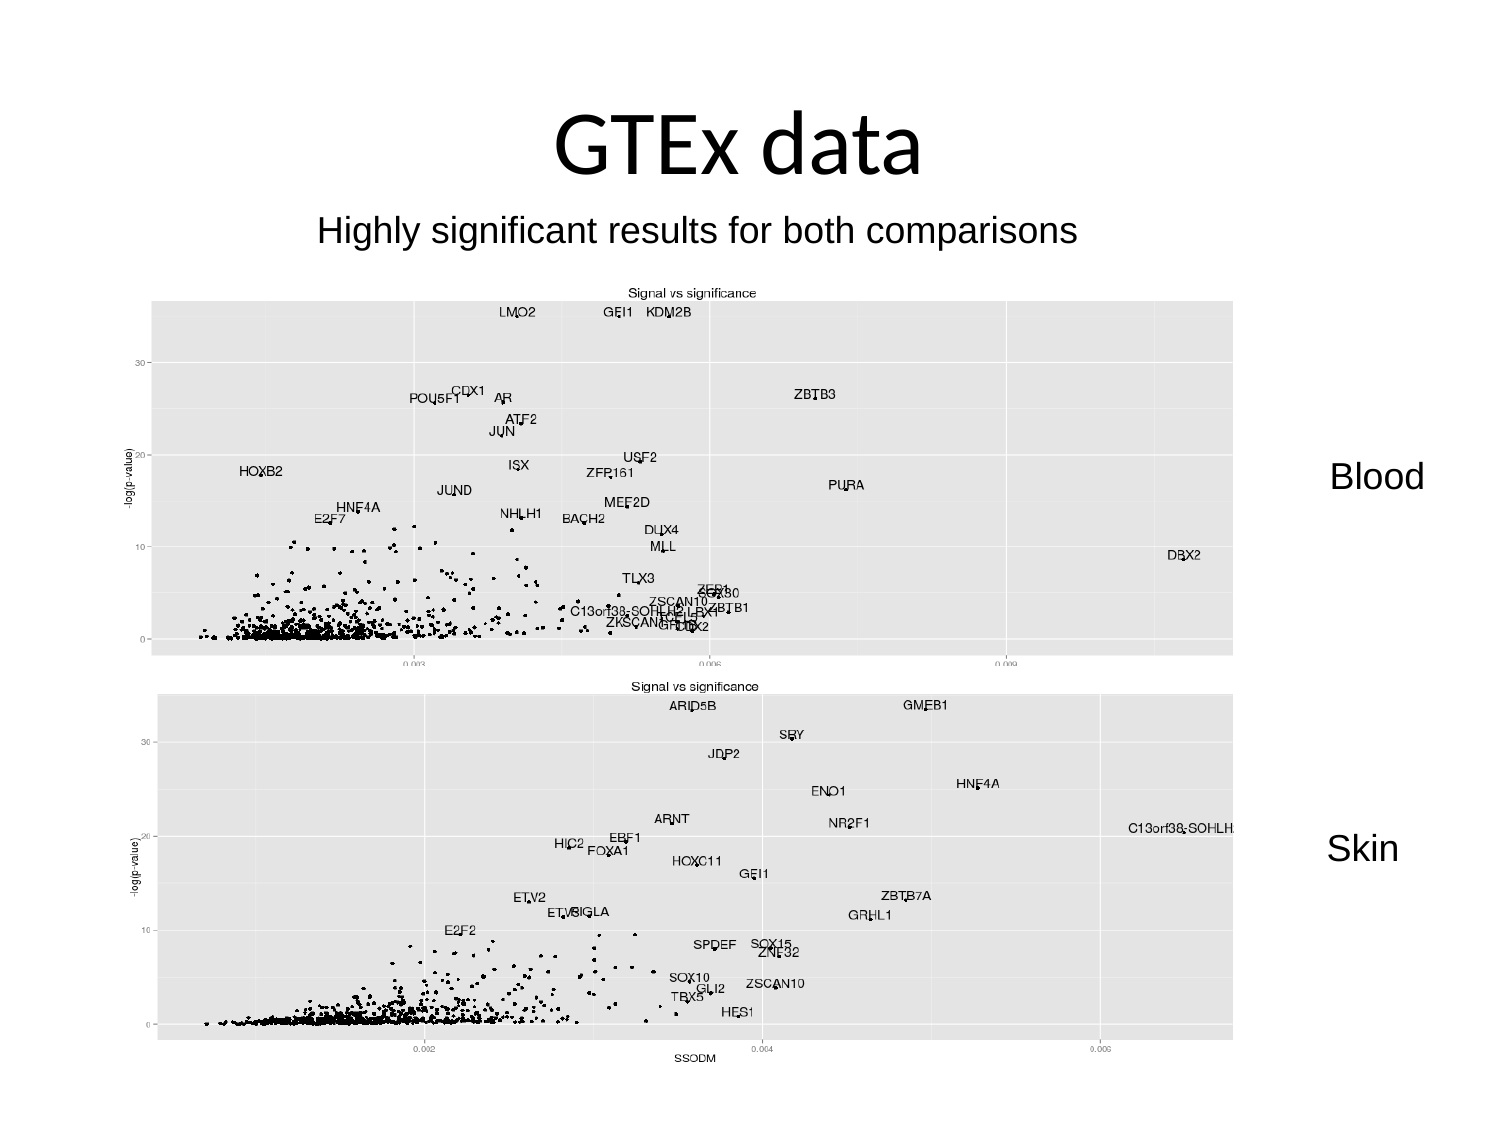

# GTEx data
Highly significant results for both comparisons
Blood
Skin